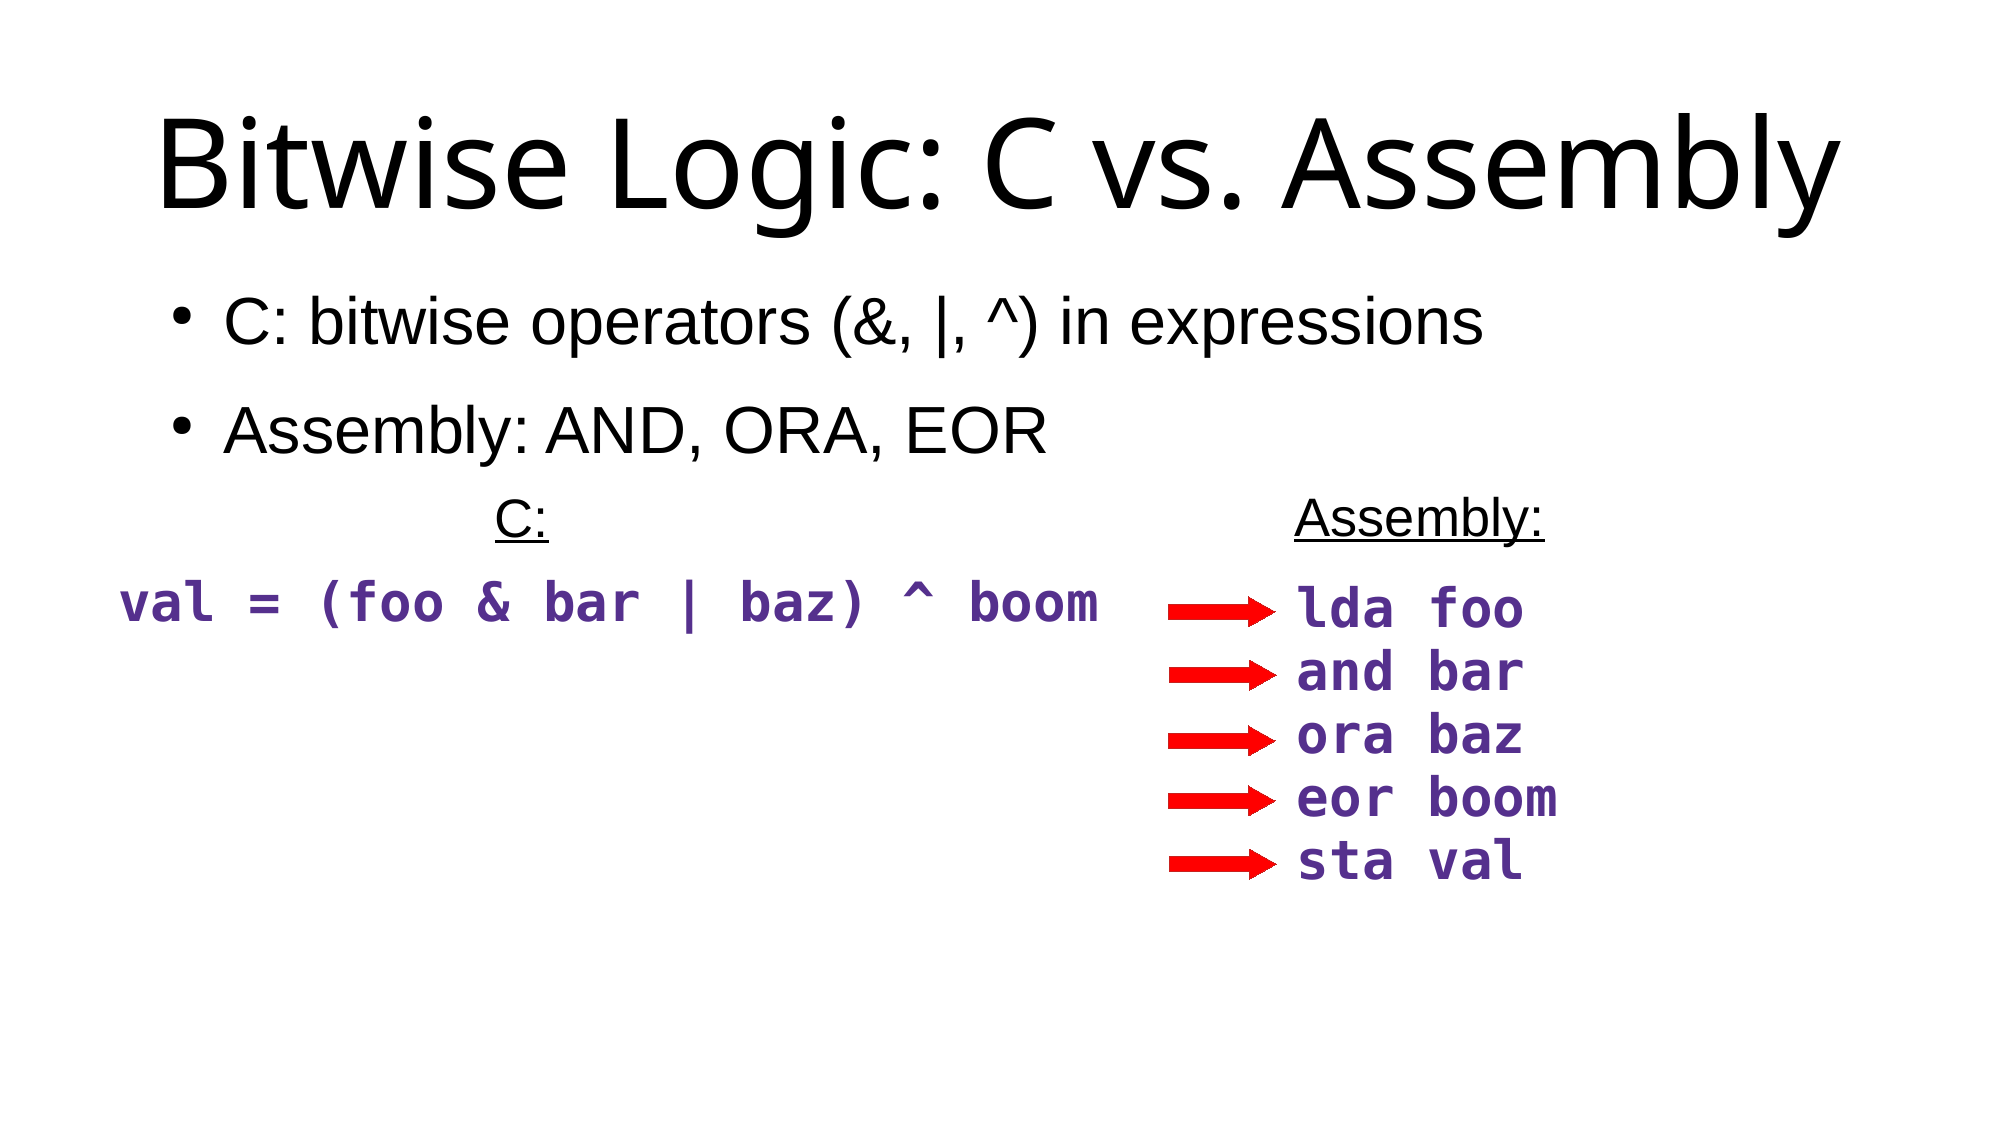

Bitwise Logic: C vs. Assembly
# C: bitwise operators (&, |, ^) in expressions
Assembly: AND, ORA, EOR
Assembly:
C:
val = (foo & bar | baz) ^ boom
 lda foo
 and bar
 ora baz
 eor boom
 sta val